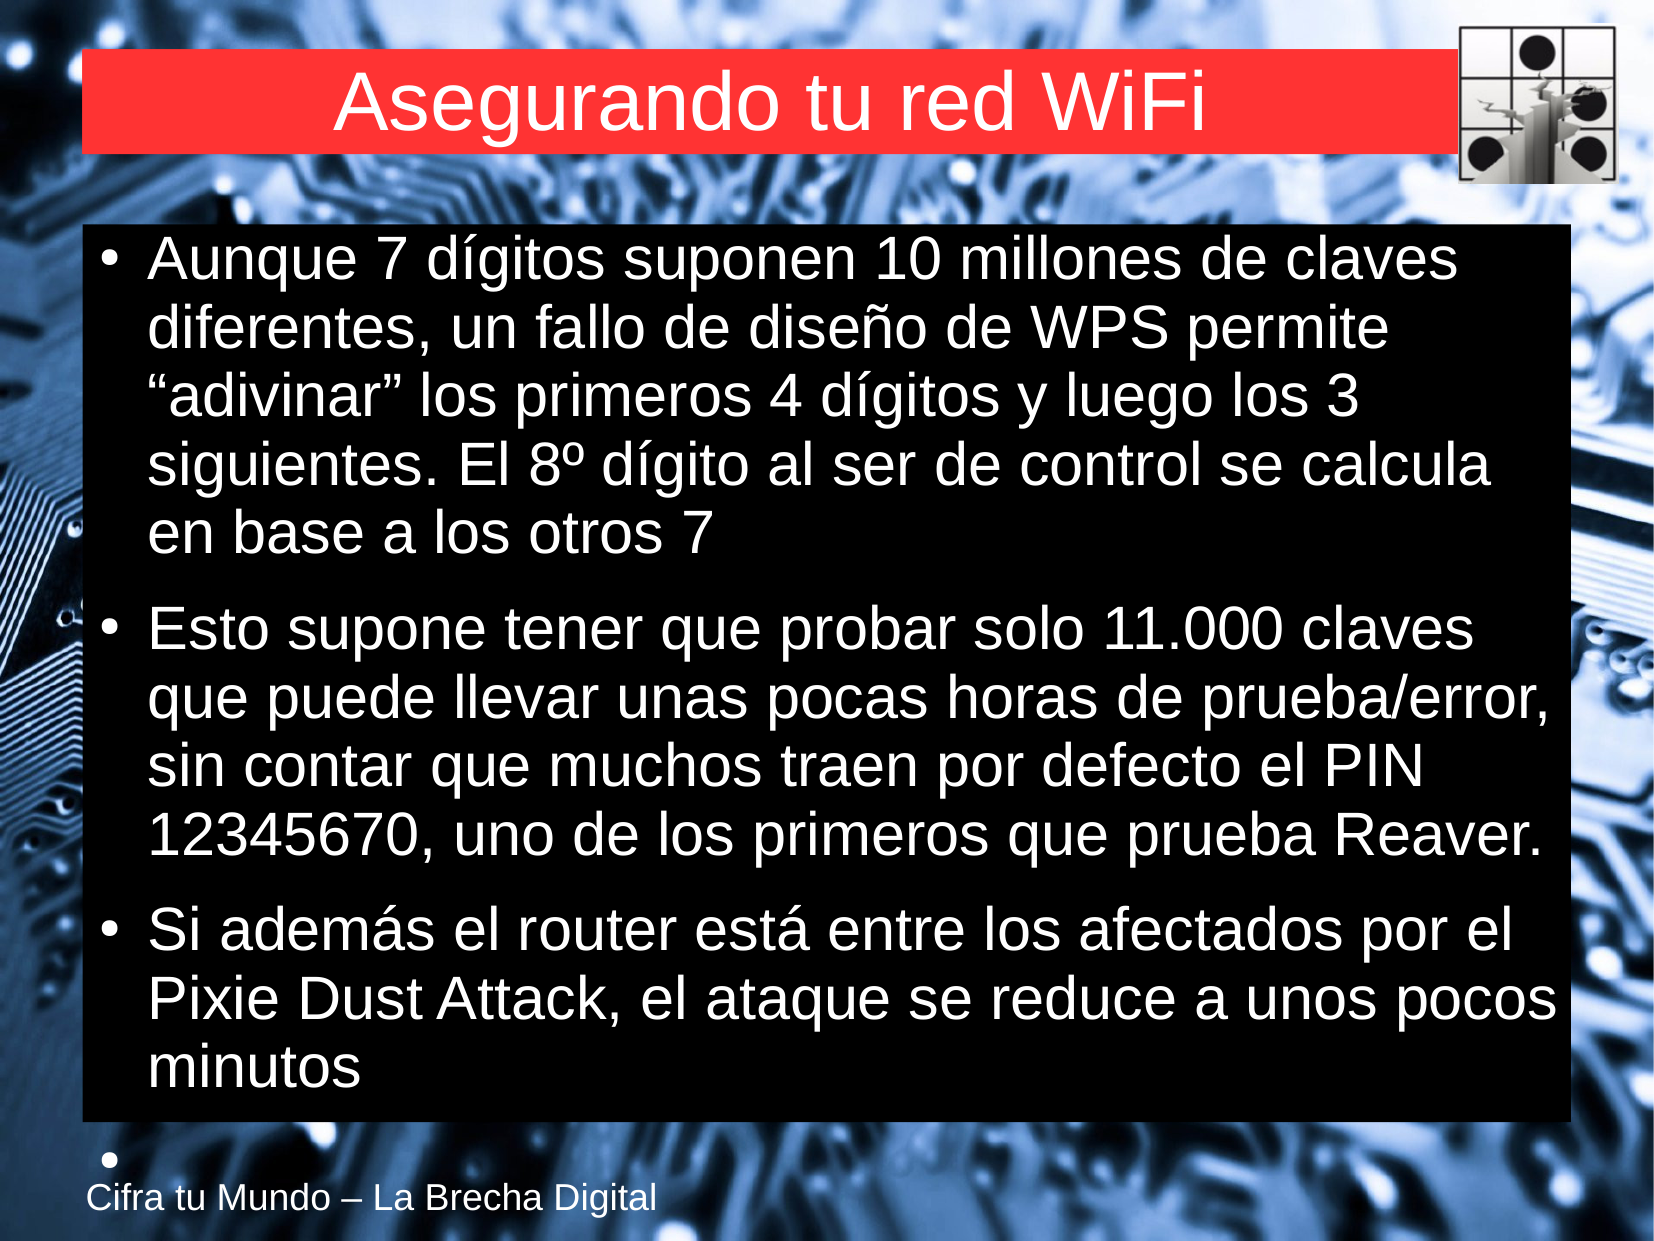

# Asegurando redes WiFi
Asegurando redes WiFi
Tráfico de datos seguro con Tor y/o VPN
Tráfico de datos seguro con Tor y/o VPN
Cifrado de archivos en la “nube”
Asegurando tu red WiFi
Aunque 7 dígitos suponen 10 millones de claves diferentes, un fallo de diseño de WPS permite “adivinar” los primeros 4 dígitos y luego los 3 siguientes. El 8º dígito al ser de control se calcula en base a los otros 7
Esto supone tener que probar solo 11.000 claves que puede llevar unas pocas horas de prueba/error, sin contar que muchos traen por defecto el PIN 12345670, uno de los primeros que prueba Reaver.
Si además el router está entre los afectados por el Pixie Dust Attack, el ataque se reduce a unos pocos minutos
Cifra tu Mundo – La Brecha Digital